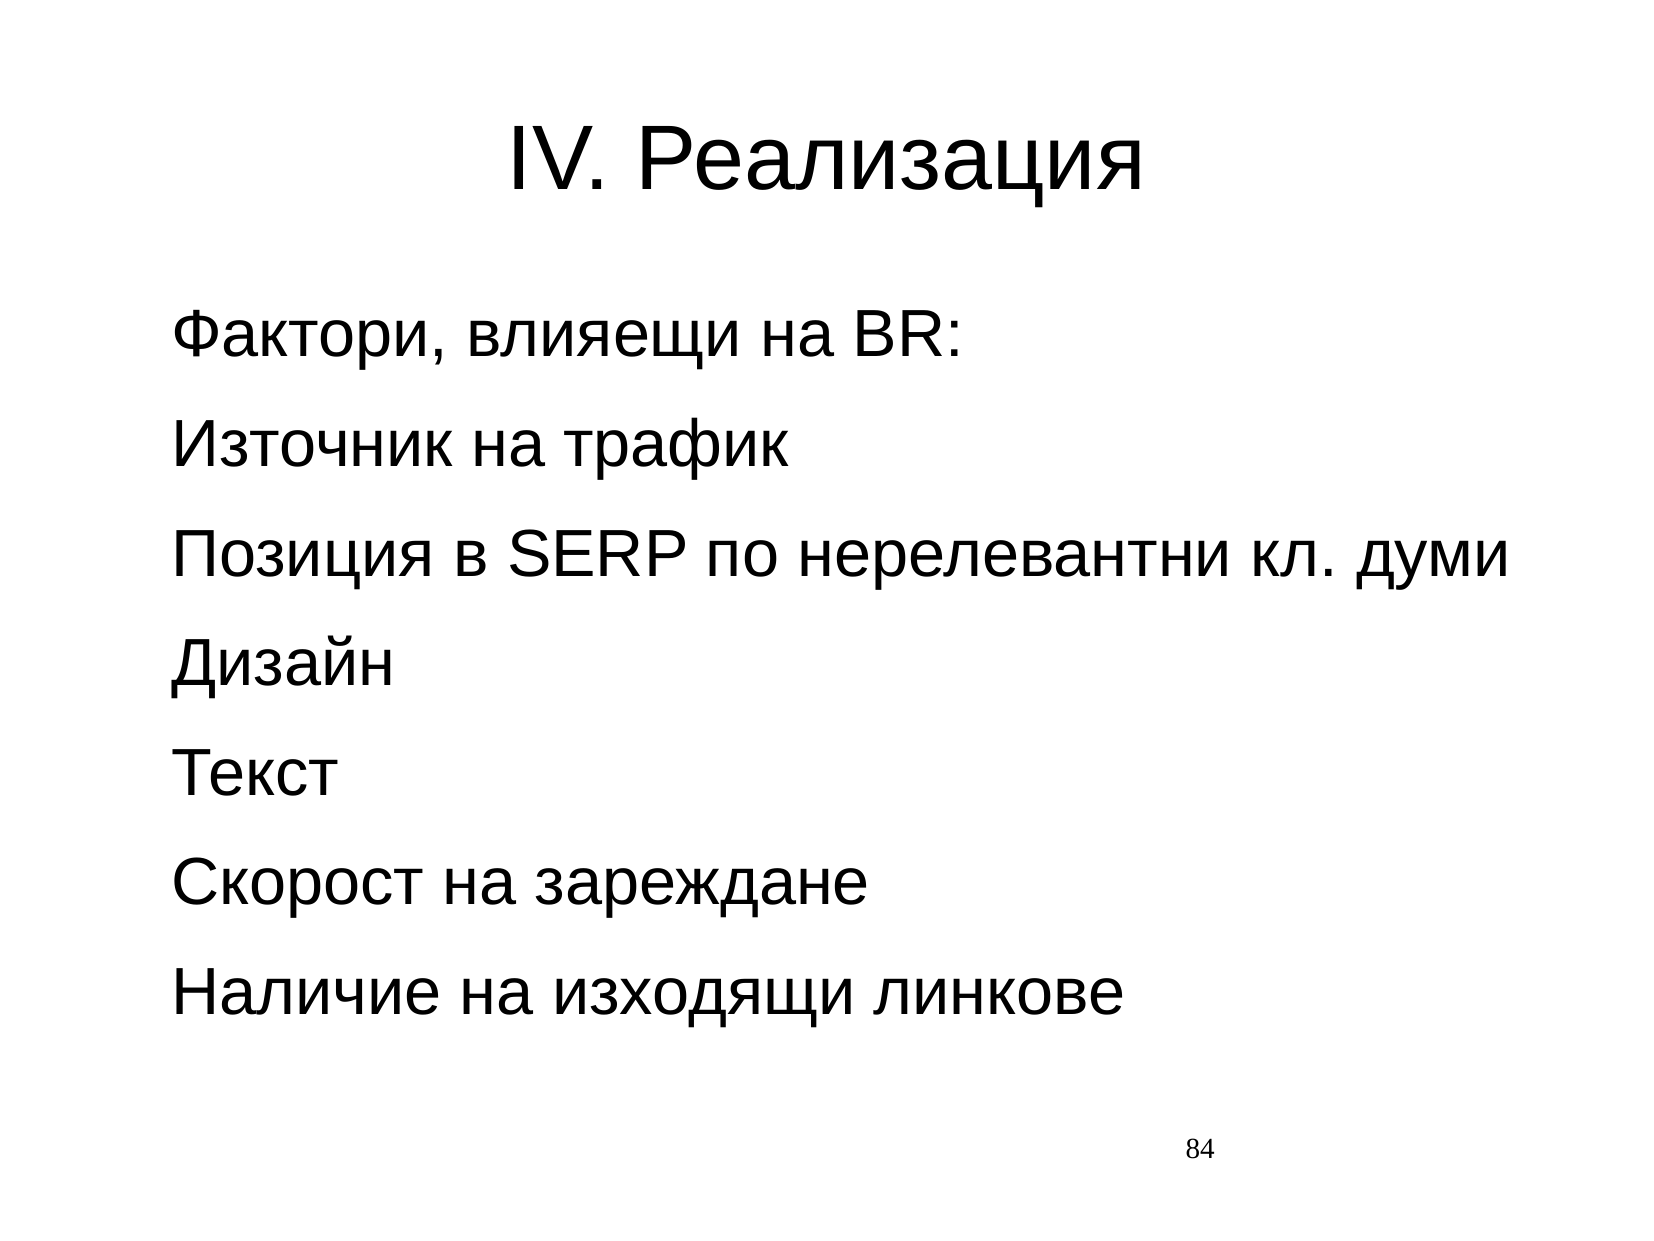

# IV. Реализация
Фактори, влияещи на BR:
Източник на трафик
Позиция в SERP по нерелевантни кл. думи
Дизайн
Текст
Скорост на зареждане
Наличие на изходящи линкове